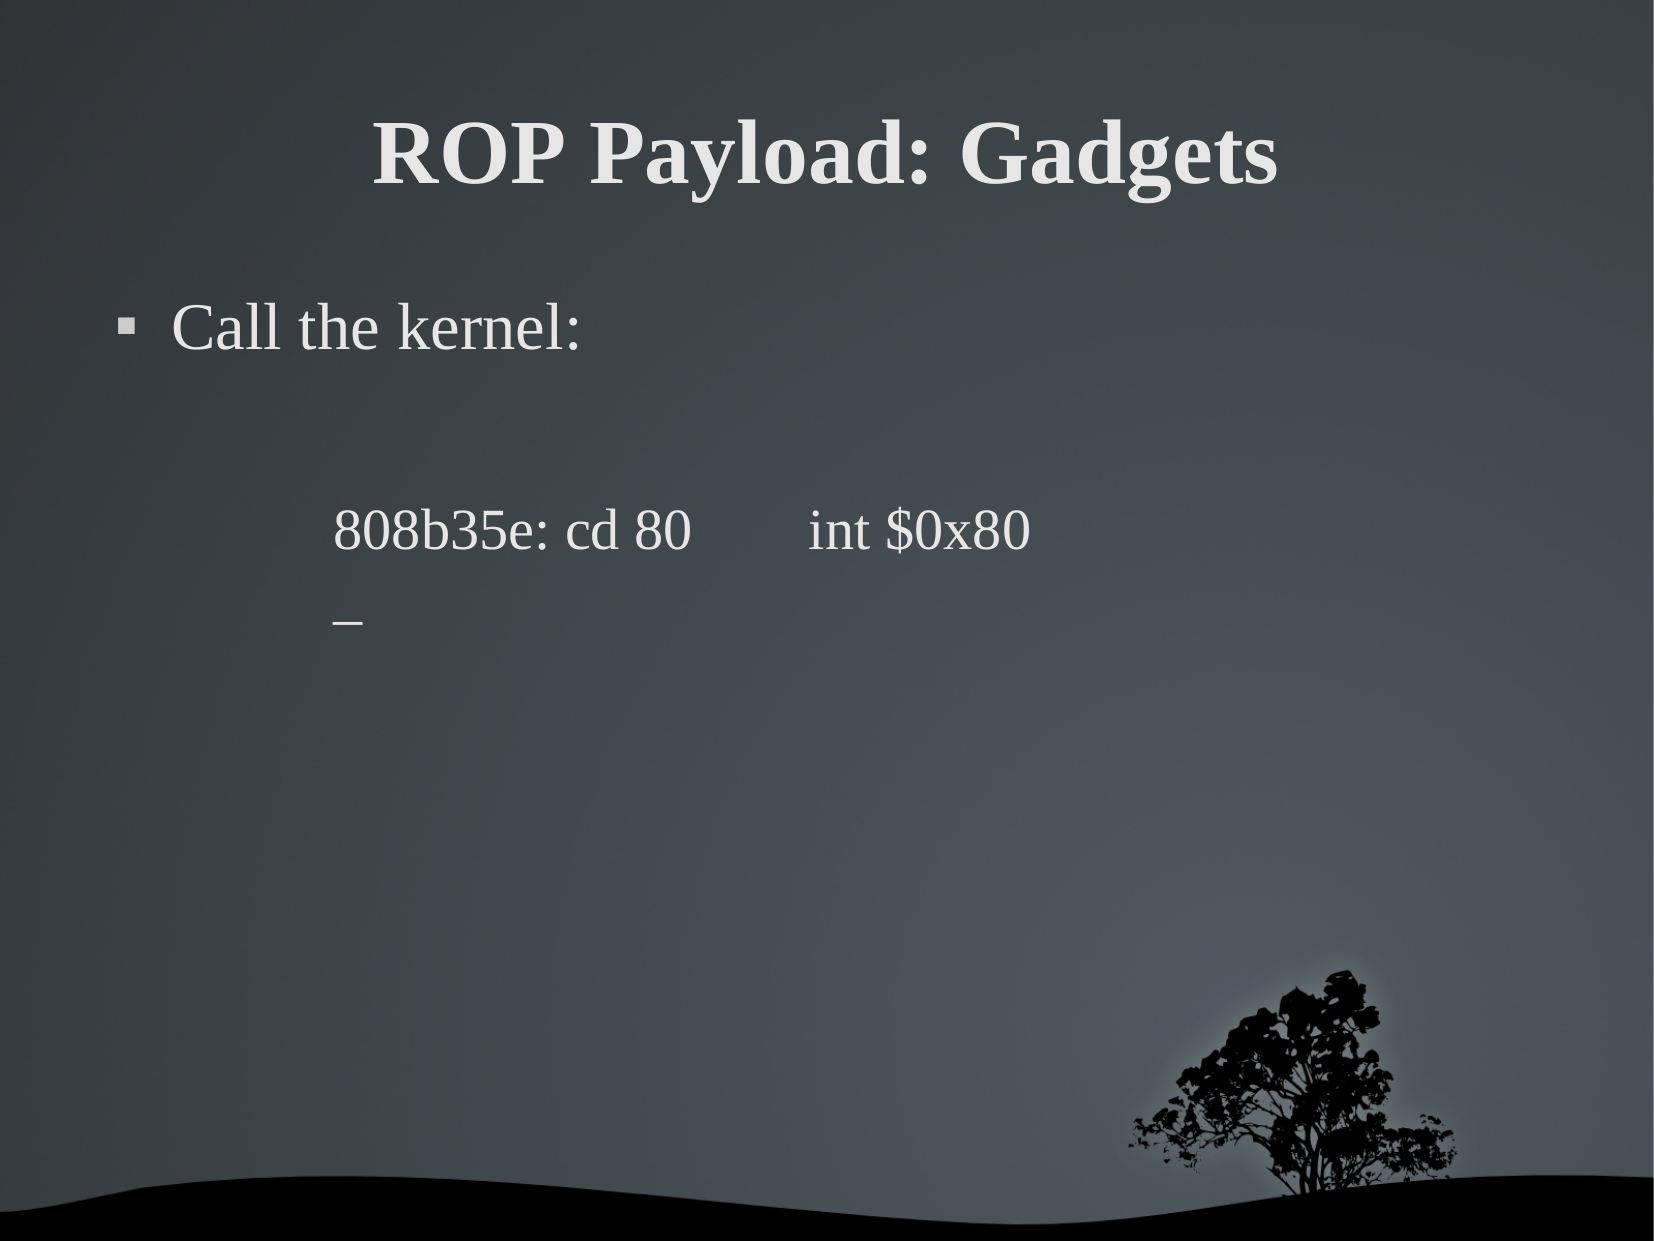

# ROP Payload: Gadgets
Call the kernel:
 808b35e: cd 80 		int $0x80
 –